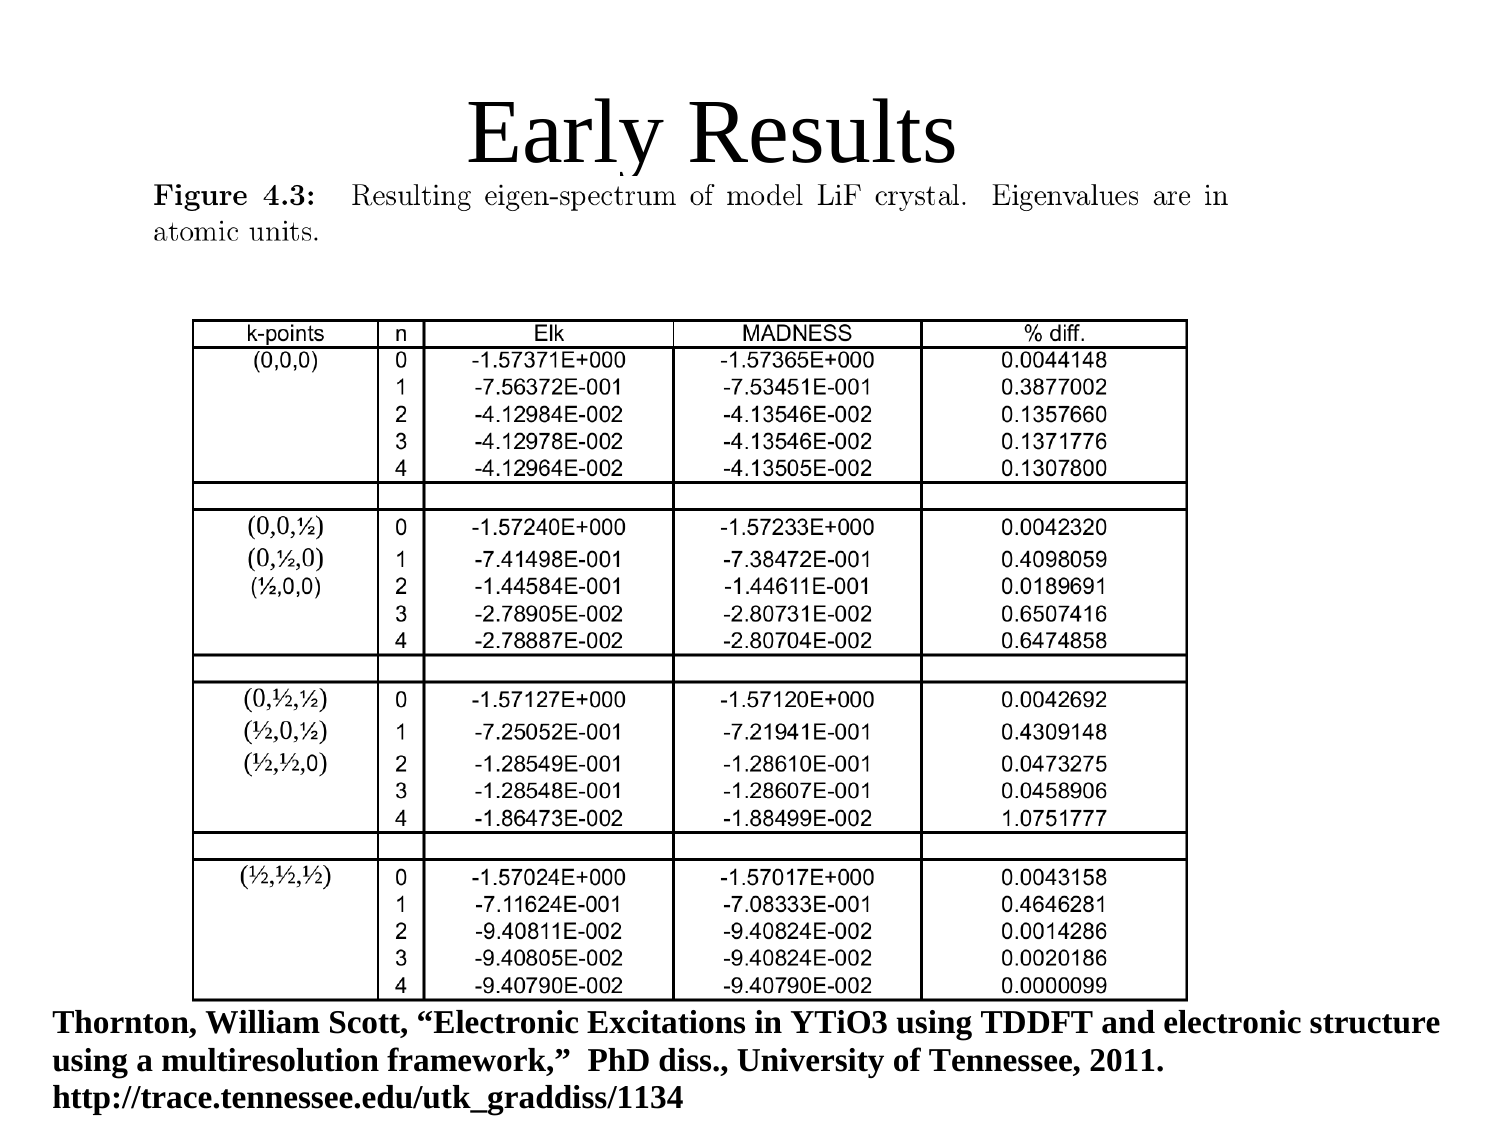

# Early Results
Thornton, William Scott, “Electronic Excitations in YTiO3 using TDDFT and electronic structure using a multiresolution framework,” PhD diss., University of Tennessee, 2011.
http://trace.tennessee.edu/utk_graddiss/1134